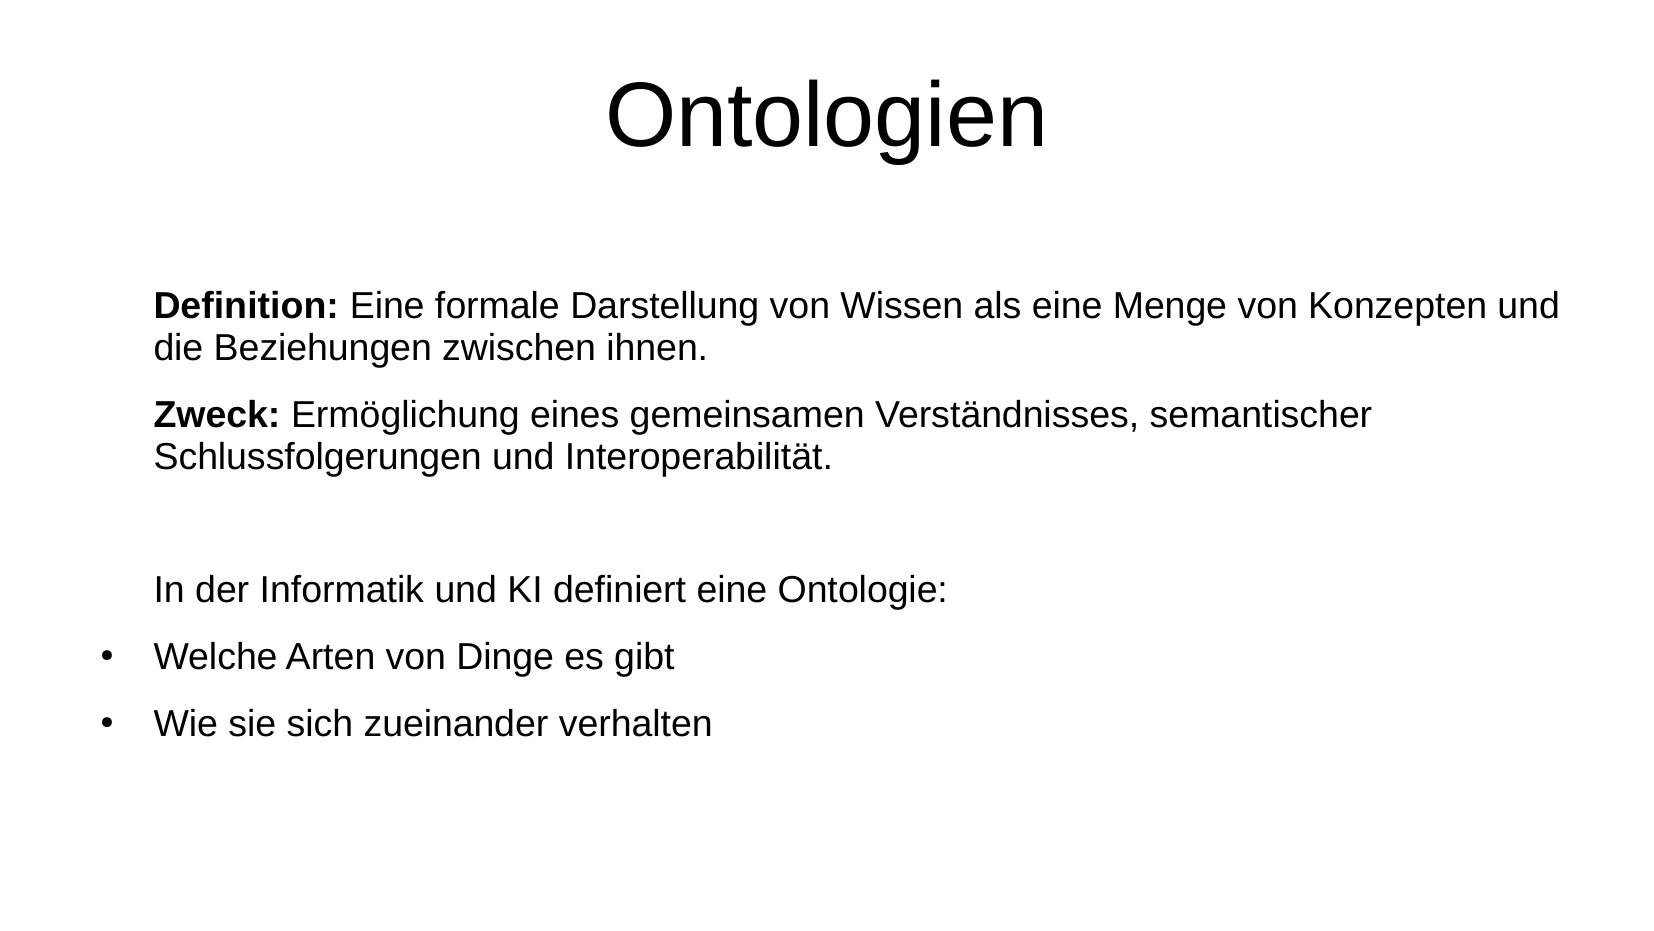

# Ontologien
Definition: Eine formale Darstellung von Wissen als eine Menge von Konzepten und die Beziehungen zwischen ihnen.
Zweck: Ermöglichung eines gemeinsamen Verständnisses, semantischer Schlussfolgerungen und Interoperabilität.
In der Informatik und KI definiert eine Ontologie:
Welche Arten von Dinge es gibt
Wie sie sich zueinander verhalten